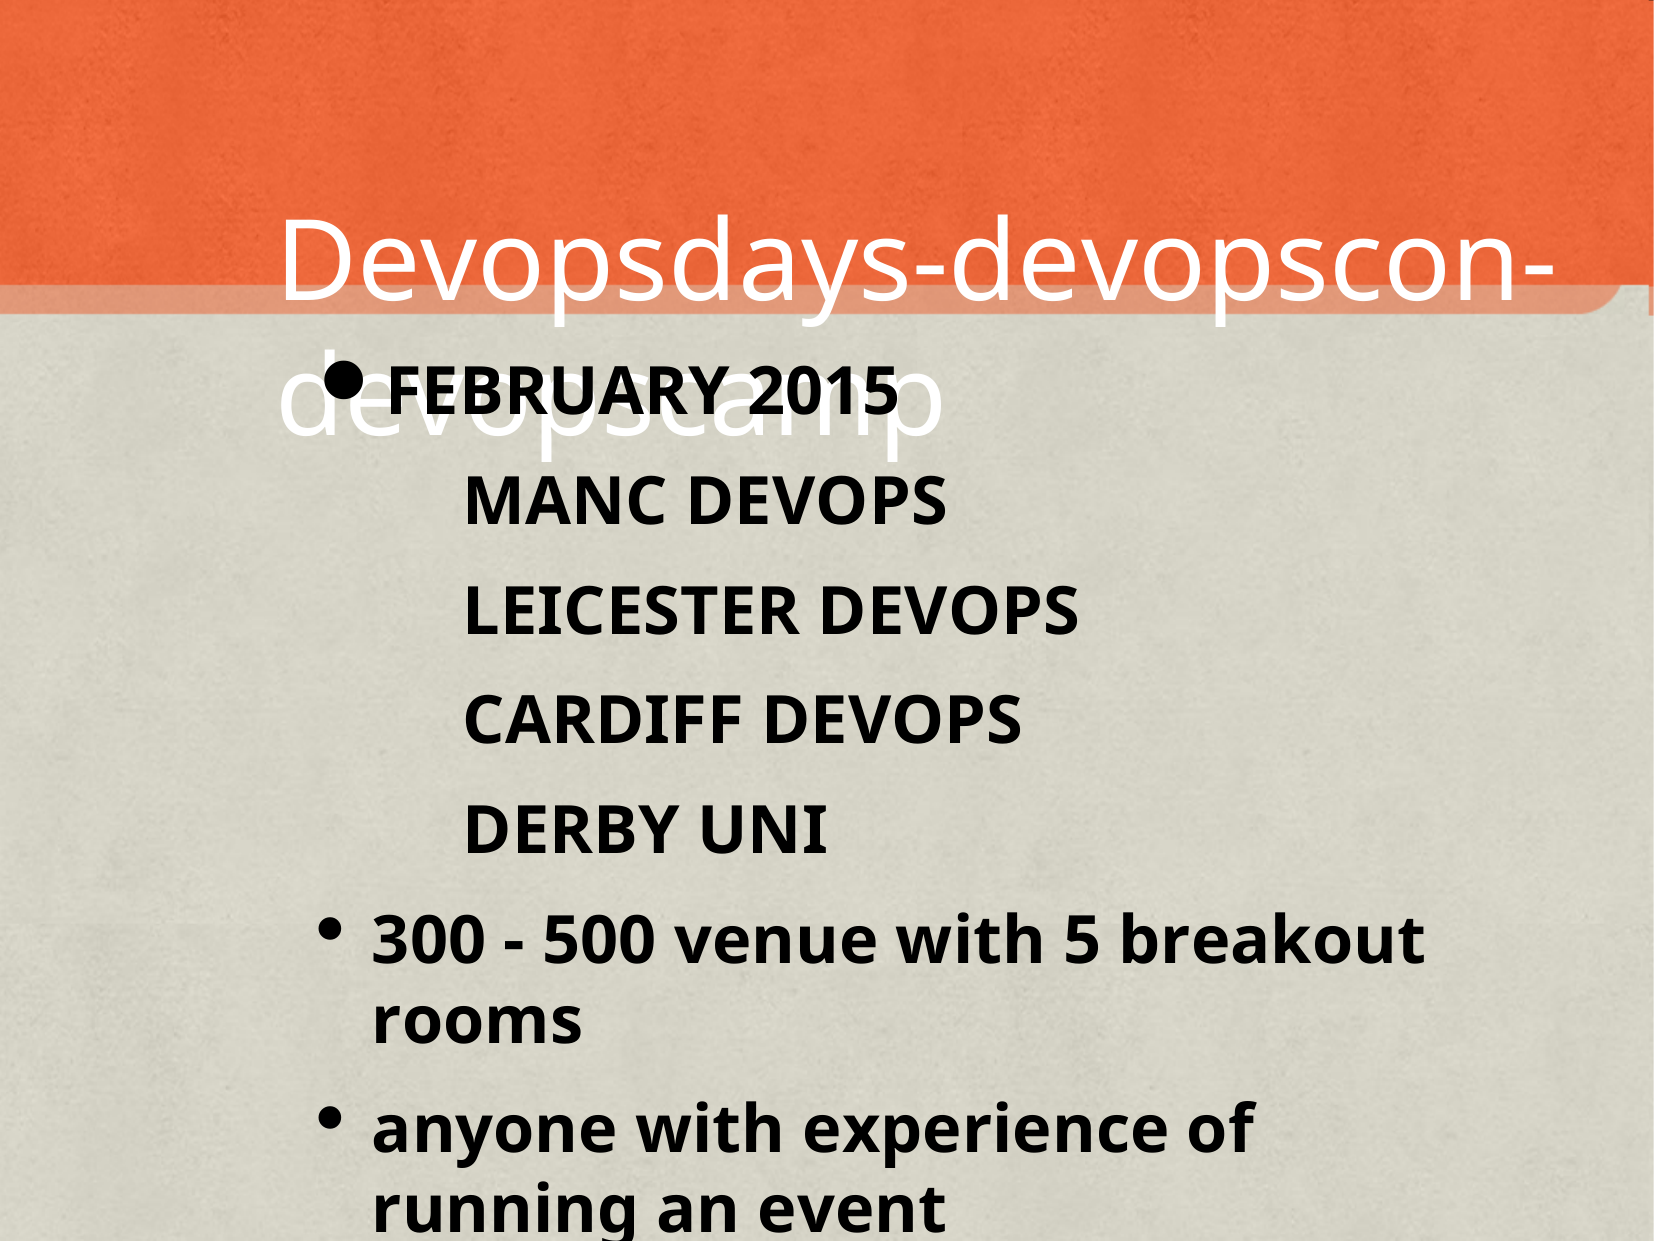

Devopsdays-devopscon-devopscamp
FEBRUARY 2015
			MANC DEVOPS
			LEICESTER DEVOPS
			CARDIFF DEVOPS
			DERBY UNI
300 - 500 venue with 5 breakout rooms
anyone with experience of running an event